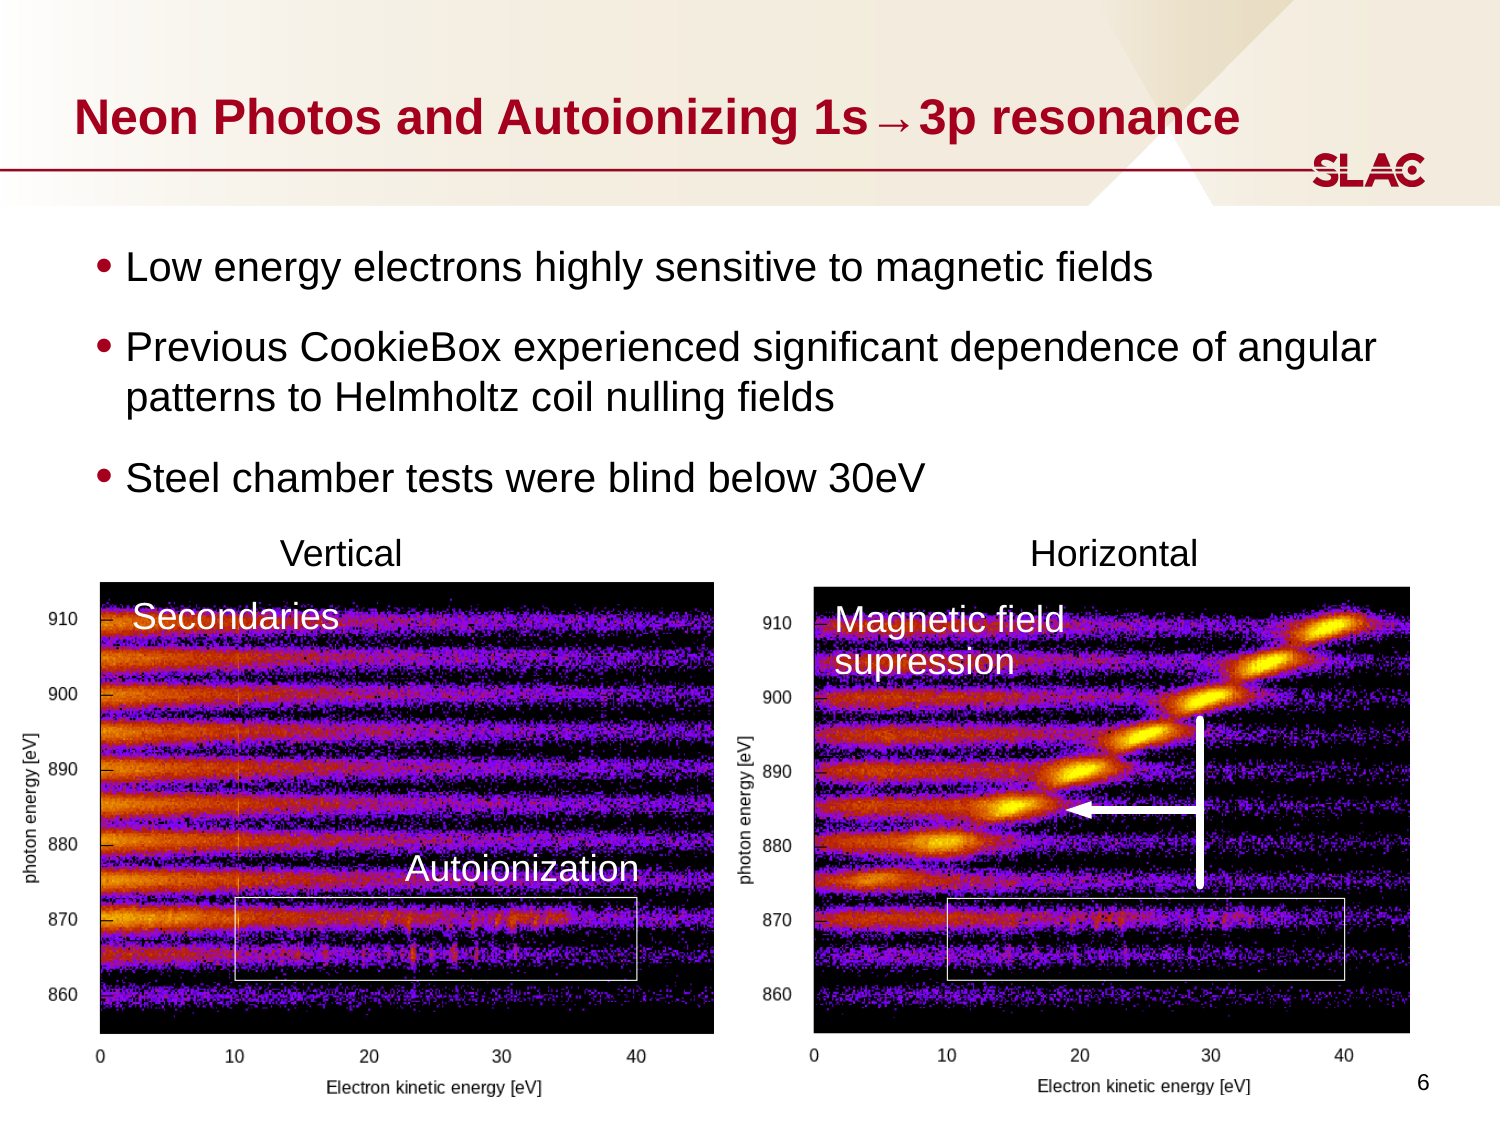

# Neon Photos and Autoionizing 1s→3p resonance
Low energy electrons highly sensitive to magnetic fields
Previous CookieBox experienced significant dependence of angular patterns to Helmholtz coil nulling fields
Steel chamber tests were blind below 30eV
Vertical									Horizontal
Secondaries
Magnetic field
supression
Autoionization